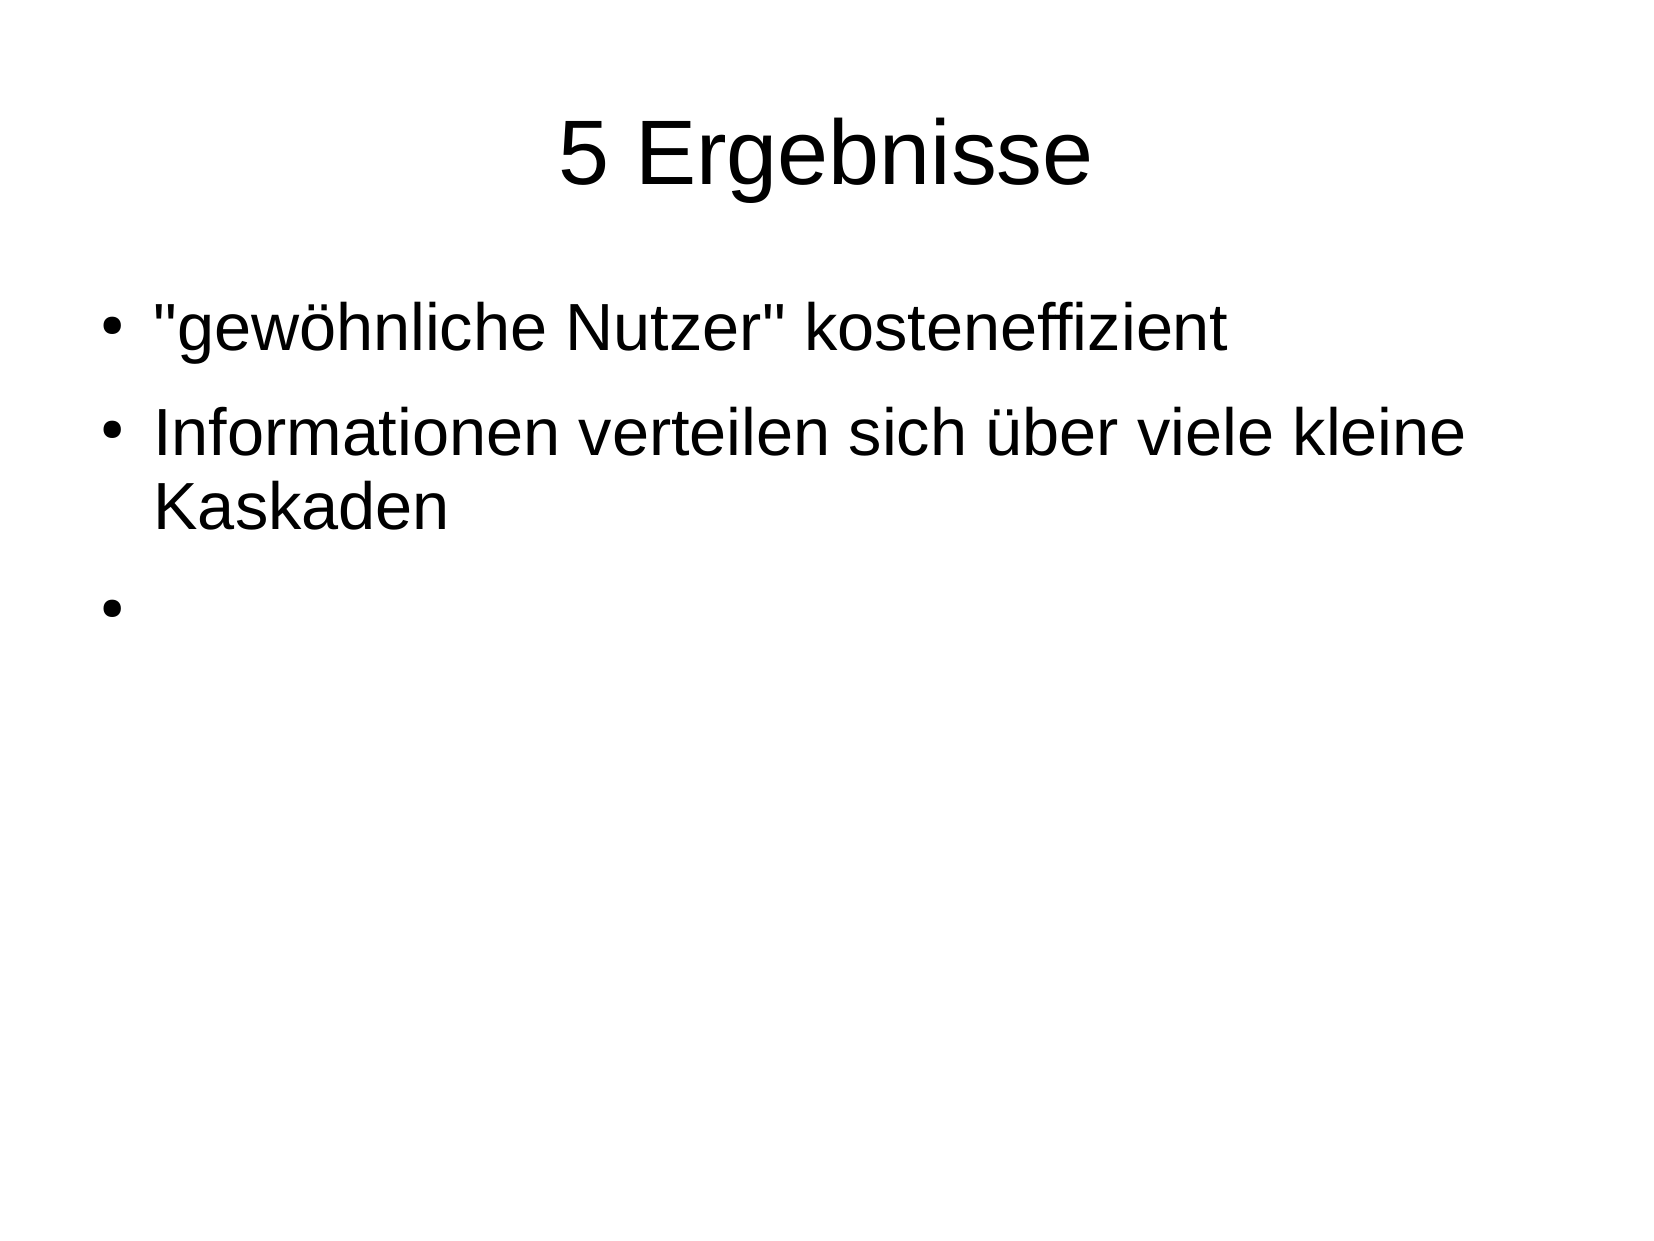

# 5 Ergebnisse
"gewöhnliche Nutzer" kosteneffizient
Informationen verteilen sich über viele kleine Kaskaden